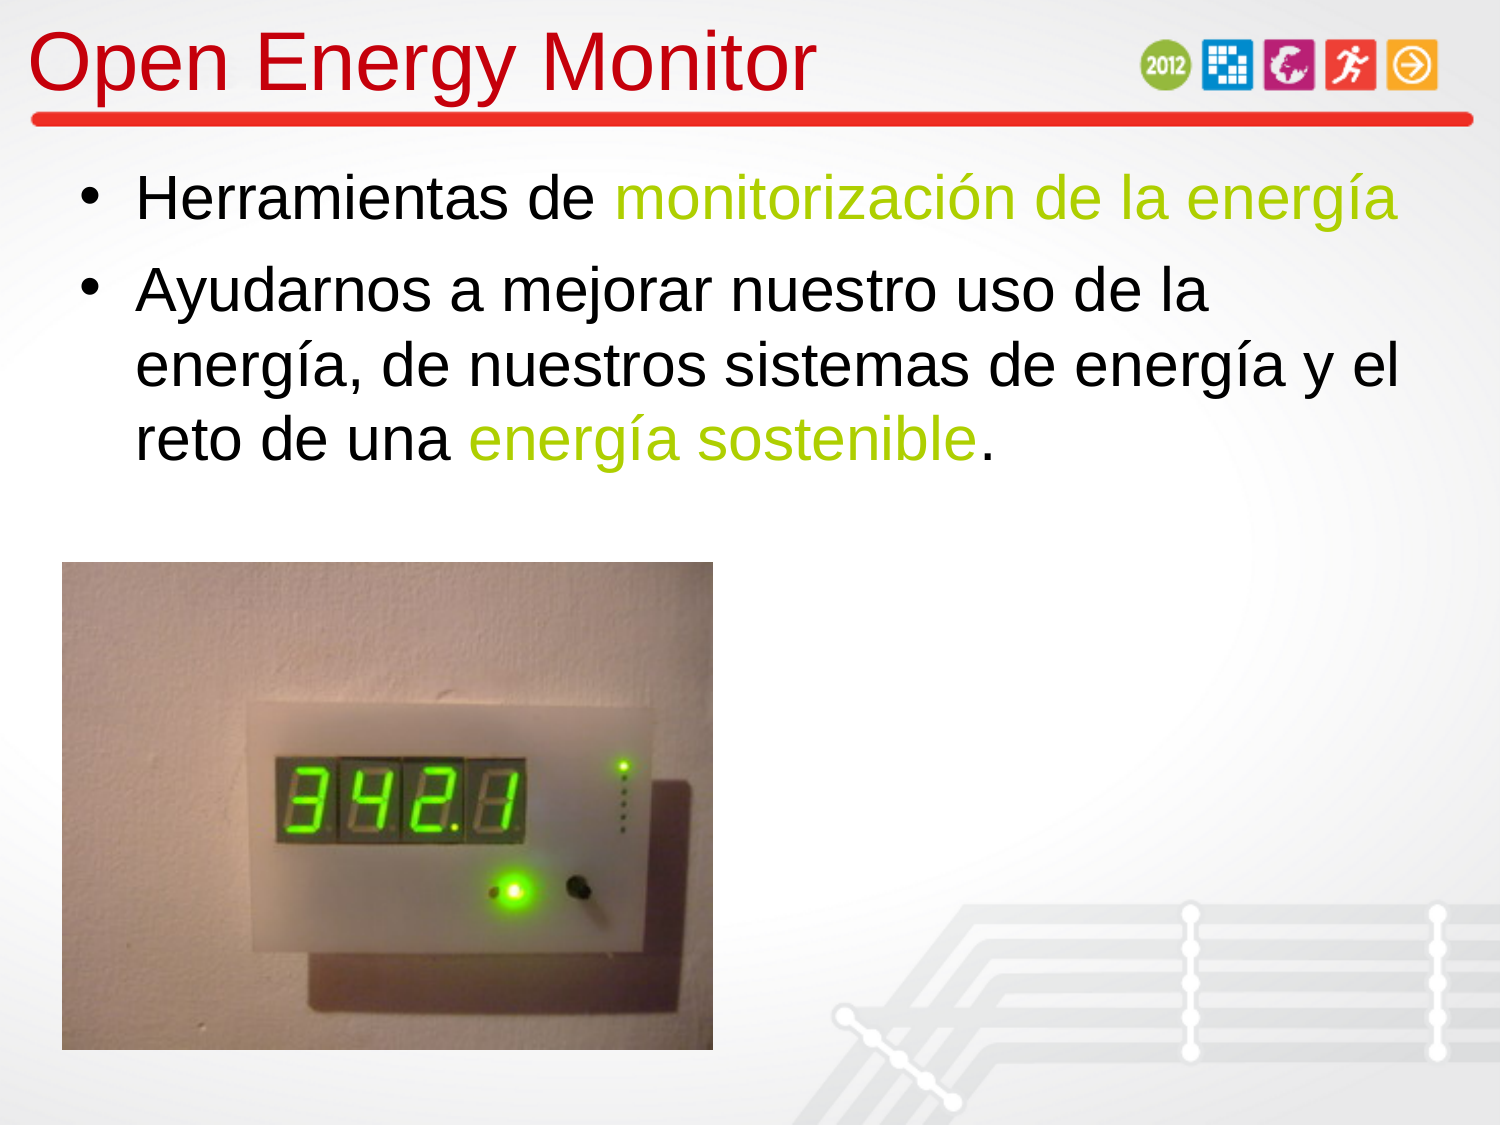

# Open Energy Monitor
Herramientas de monitorización de la energía
Ayudarnos a mejorar nuestro uso de la energía, de nuestros sistemas de energía y el reto de una energía sostenible.